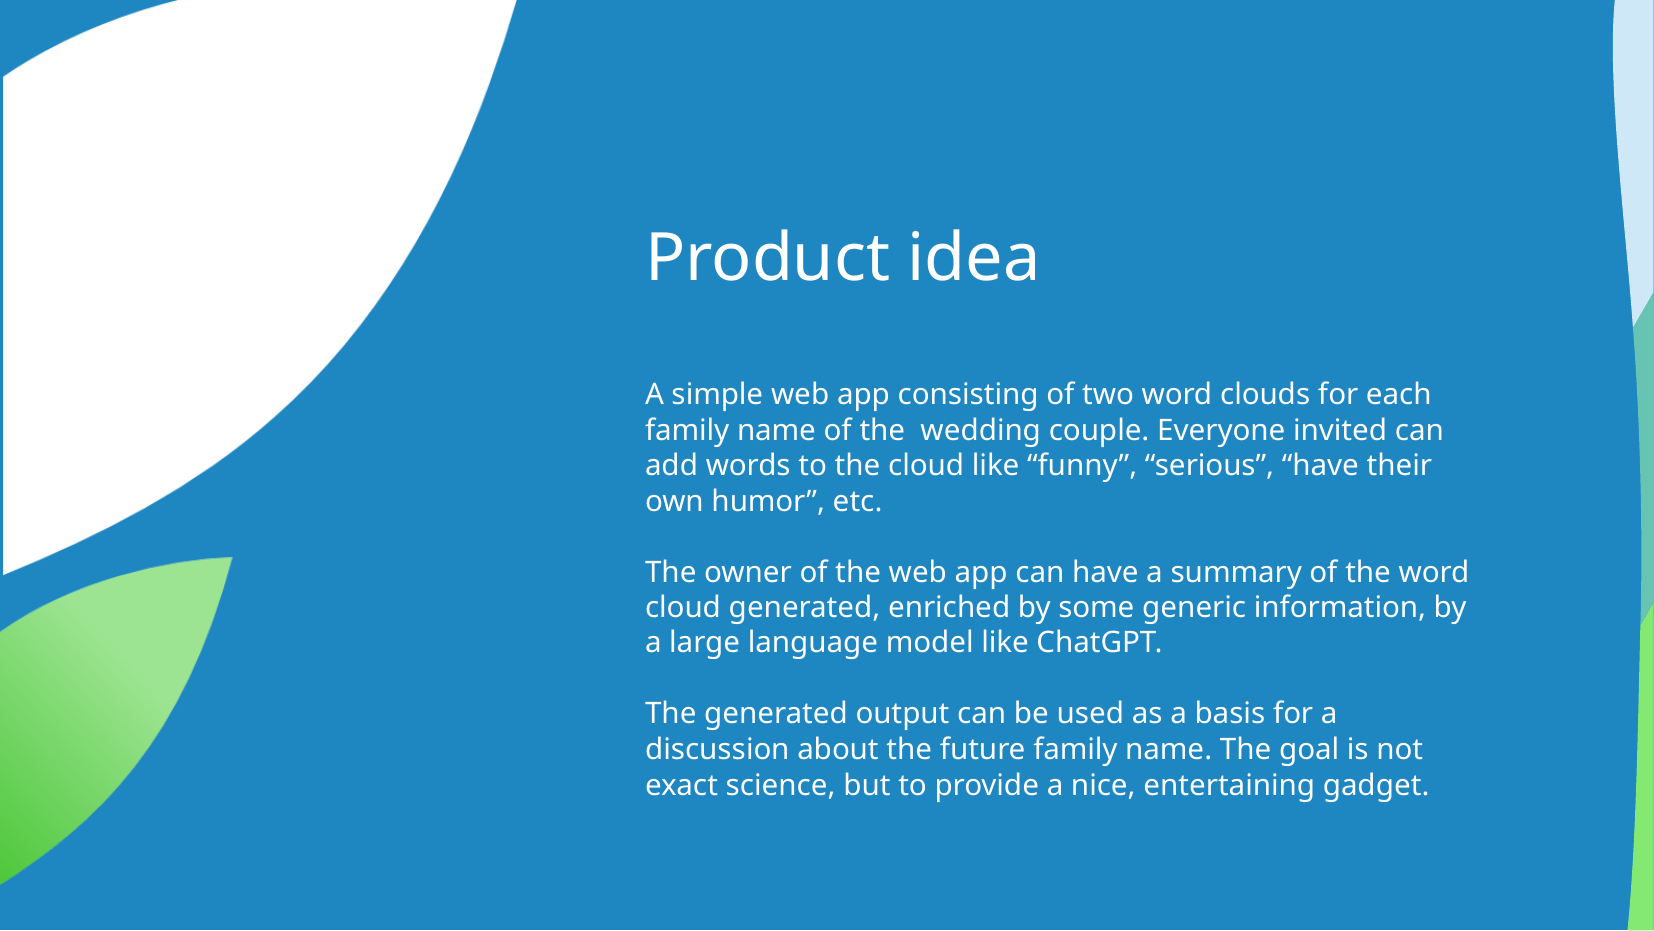

Product idea
A simple web app consisting of two word clouds for each family name of the wedding couple. Everyone invited can add words to the cloud like “funny”, “serious”, “have their own humor”, etc.
The owner of the web app can have a summary of the word cloud generated, enriched by some generic information, by a large language model like ChatGPT.
The generated output can be used as a basis for a discussion about the future family name. The goal is not exact science, but to provide a nice, entertaining gadget.